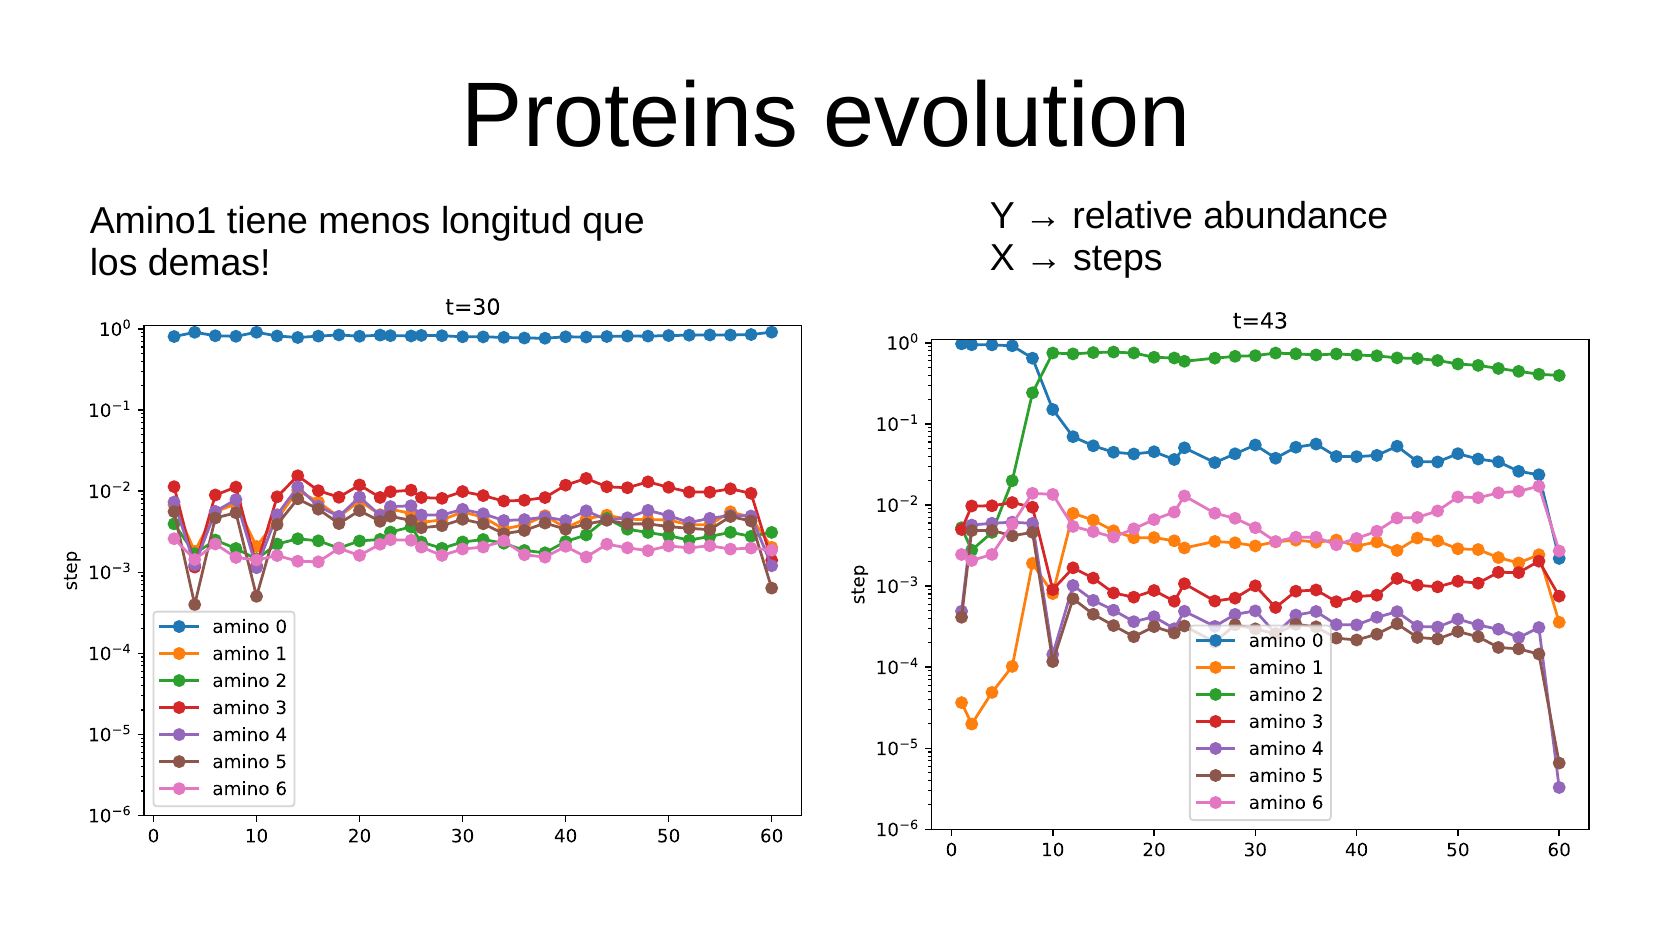

# Proteins evolution
Y → relative abundance
X → steps
Amino1 tiene menos longitud que los demas!